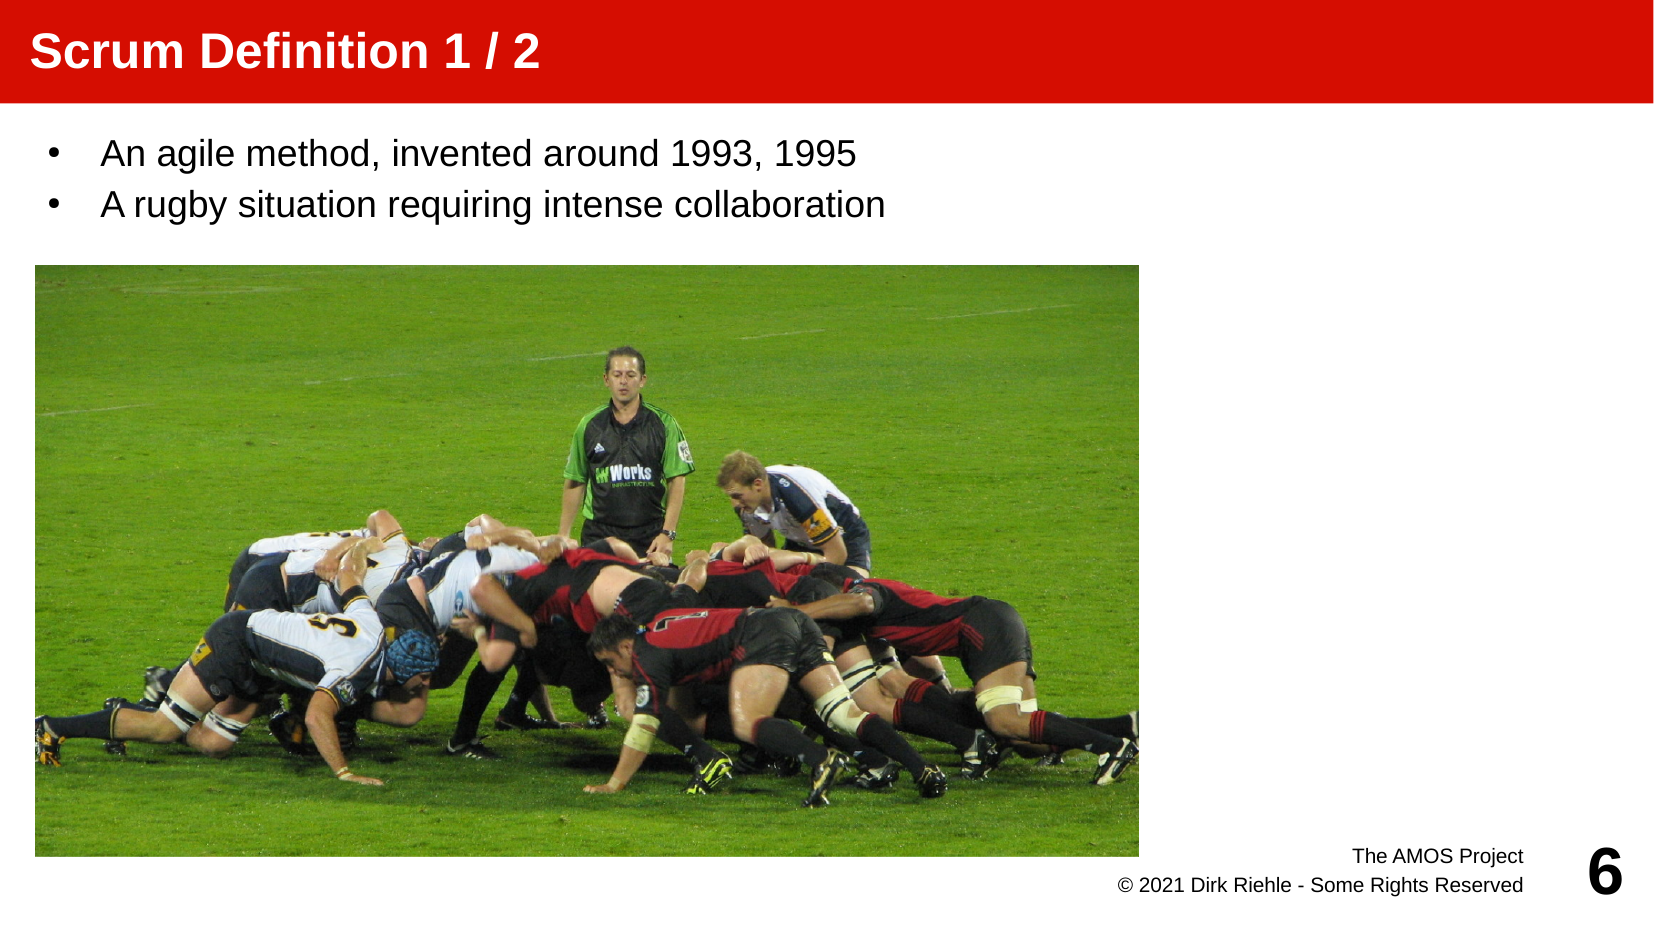

# Scrum Definition 1 / 2
An agile method, invented around 1993, 1995
A rugby situation requiring intense collaboration
The AMOS Project
6
© 2021 Dirk Riehle - Some Rights Reserved